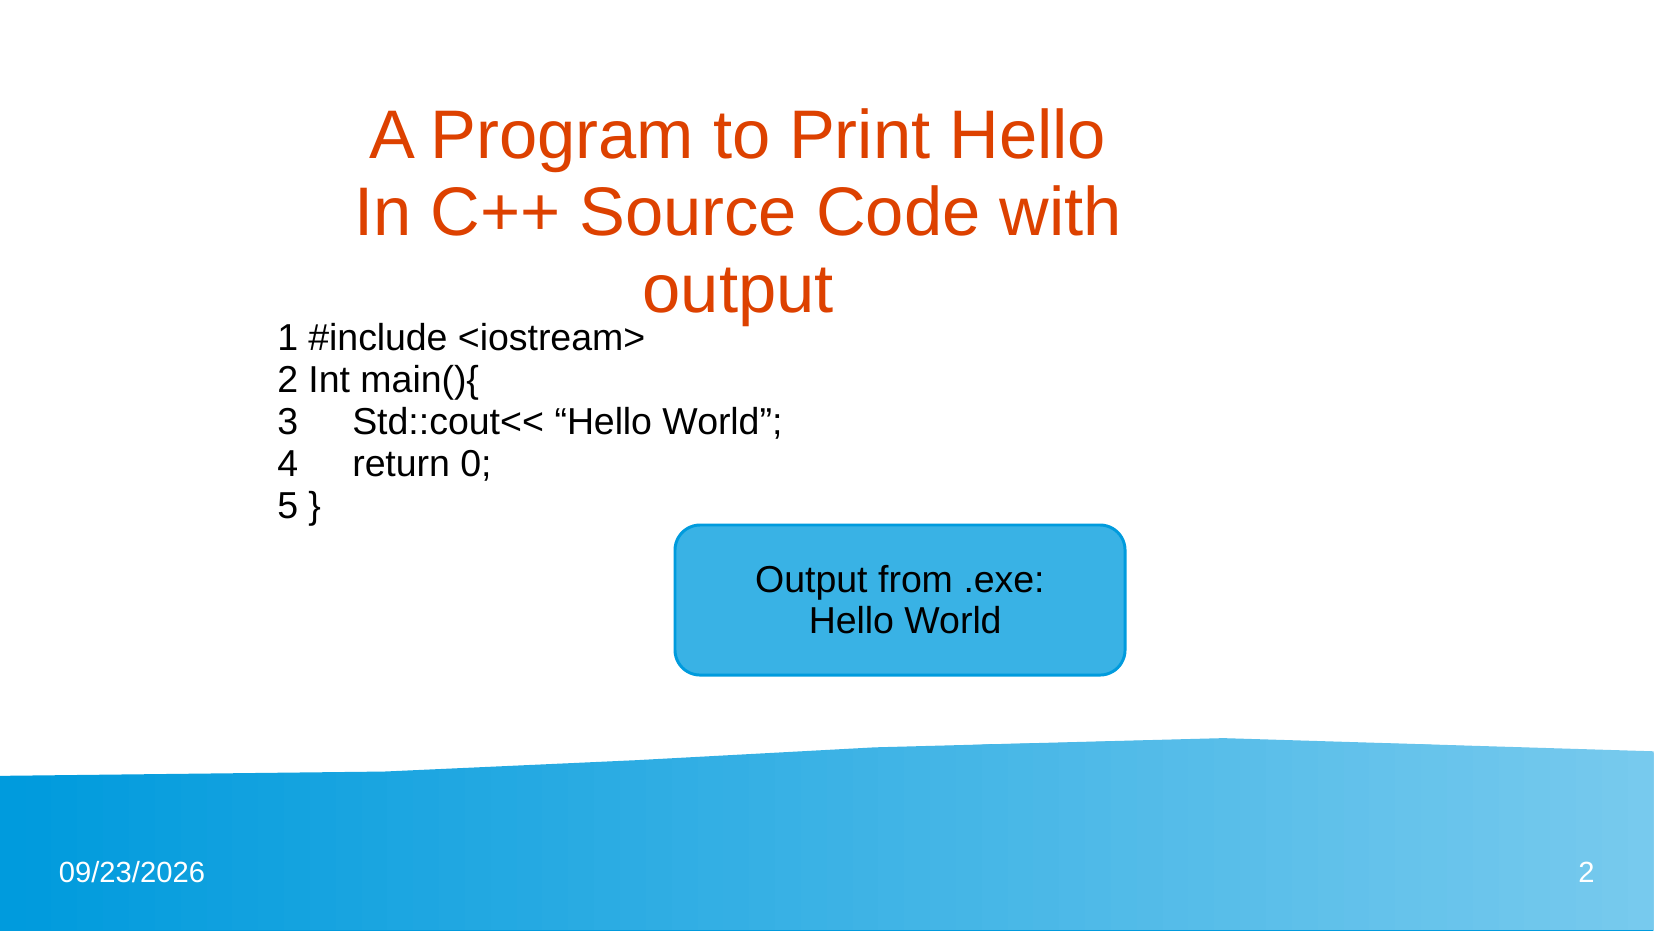

# A Program to Print Hello In C++ Source Code with output
1 #include <iostream>
2 Int main(){
3	Std::cout<< “Hello World”;
4 	return 0;
5 }
Output from .exe:
 Hello World